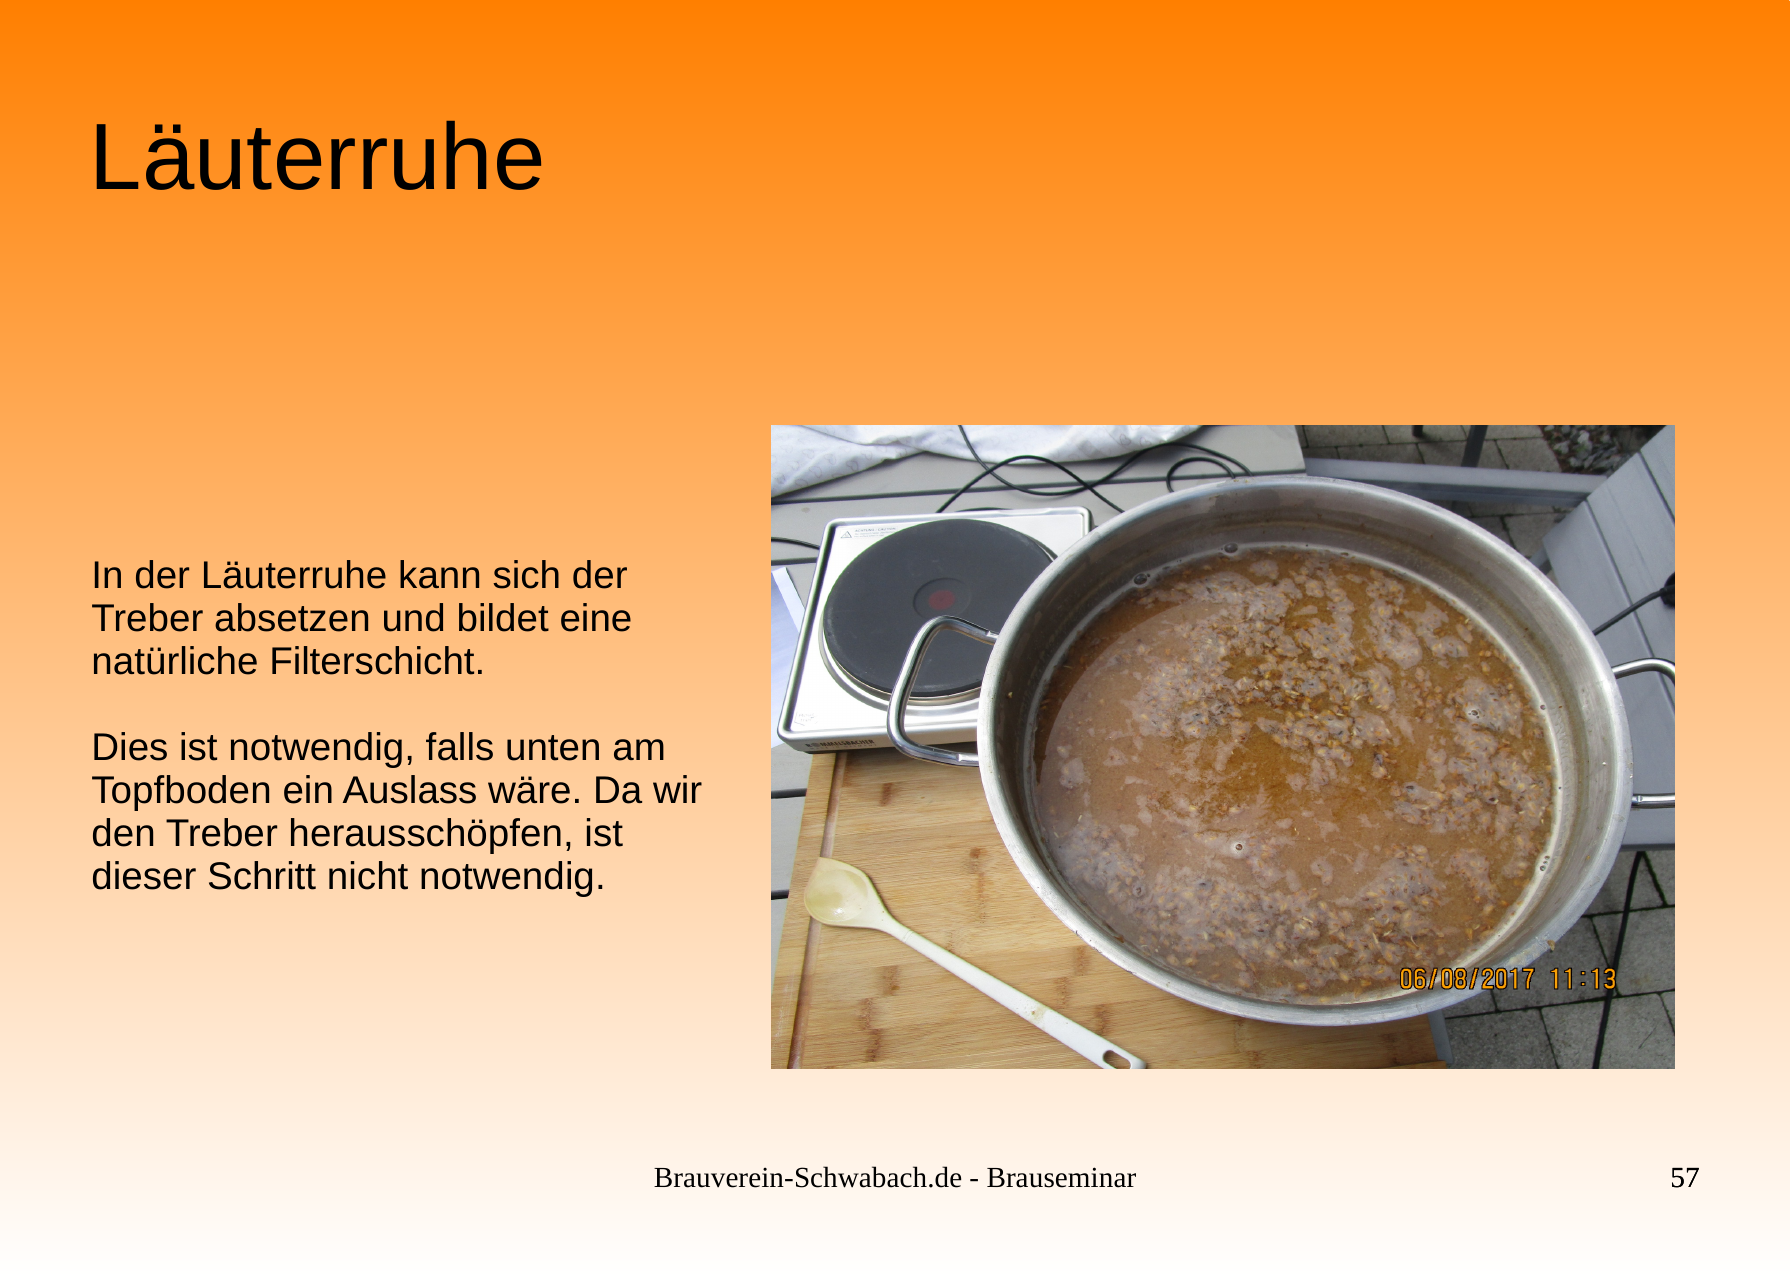

# Läuterruhe
In der Läuterruhe kann sich der Treber absetzen und bildet eine natürliche Filterschicht.
Dies ist notwendig, falls unten am Topfboden ein Auslass wäre. Da wir den Treber herausschöpfen, ist dieser Schritt nicht notwendig.
Brauverein-Schwabach.de - Brauseminar
57